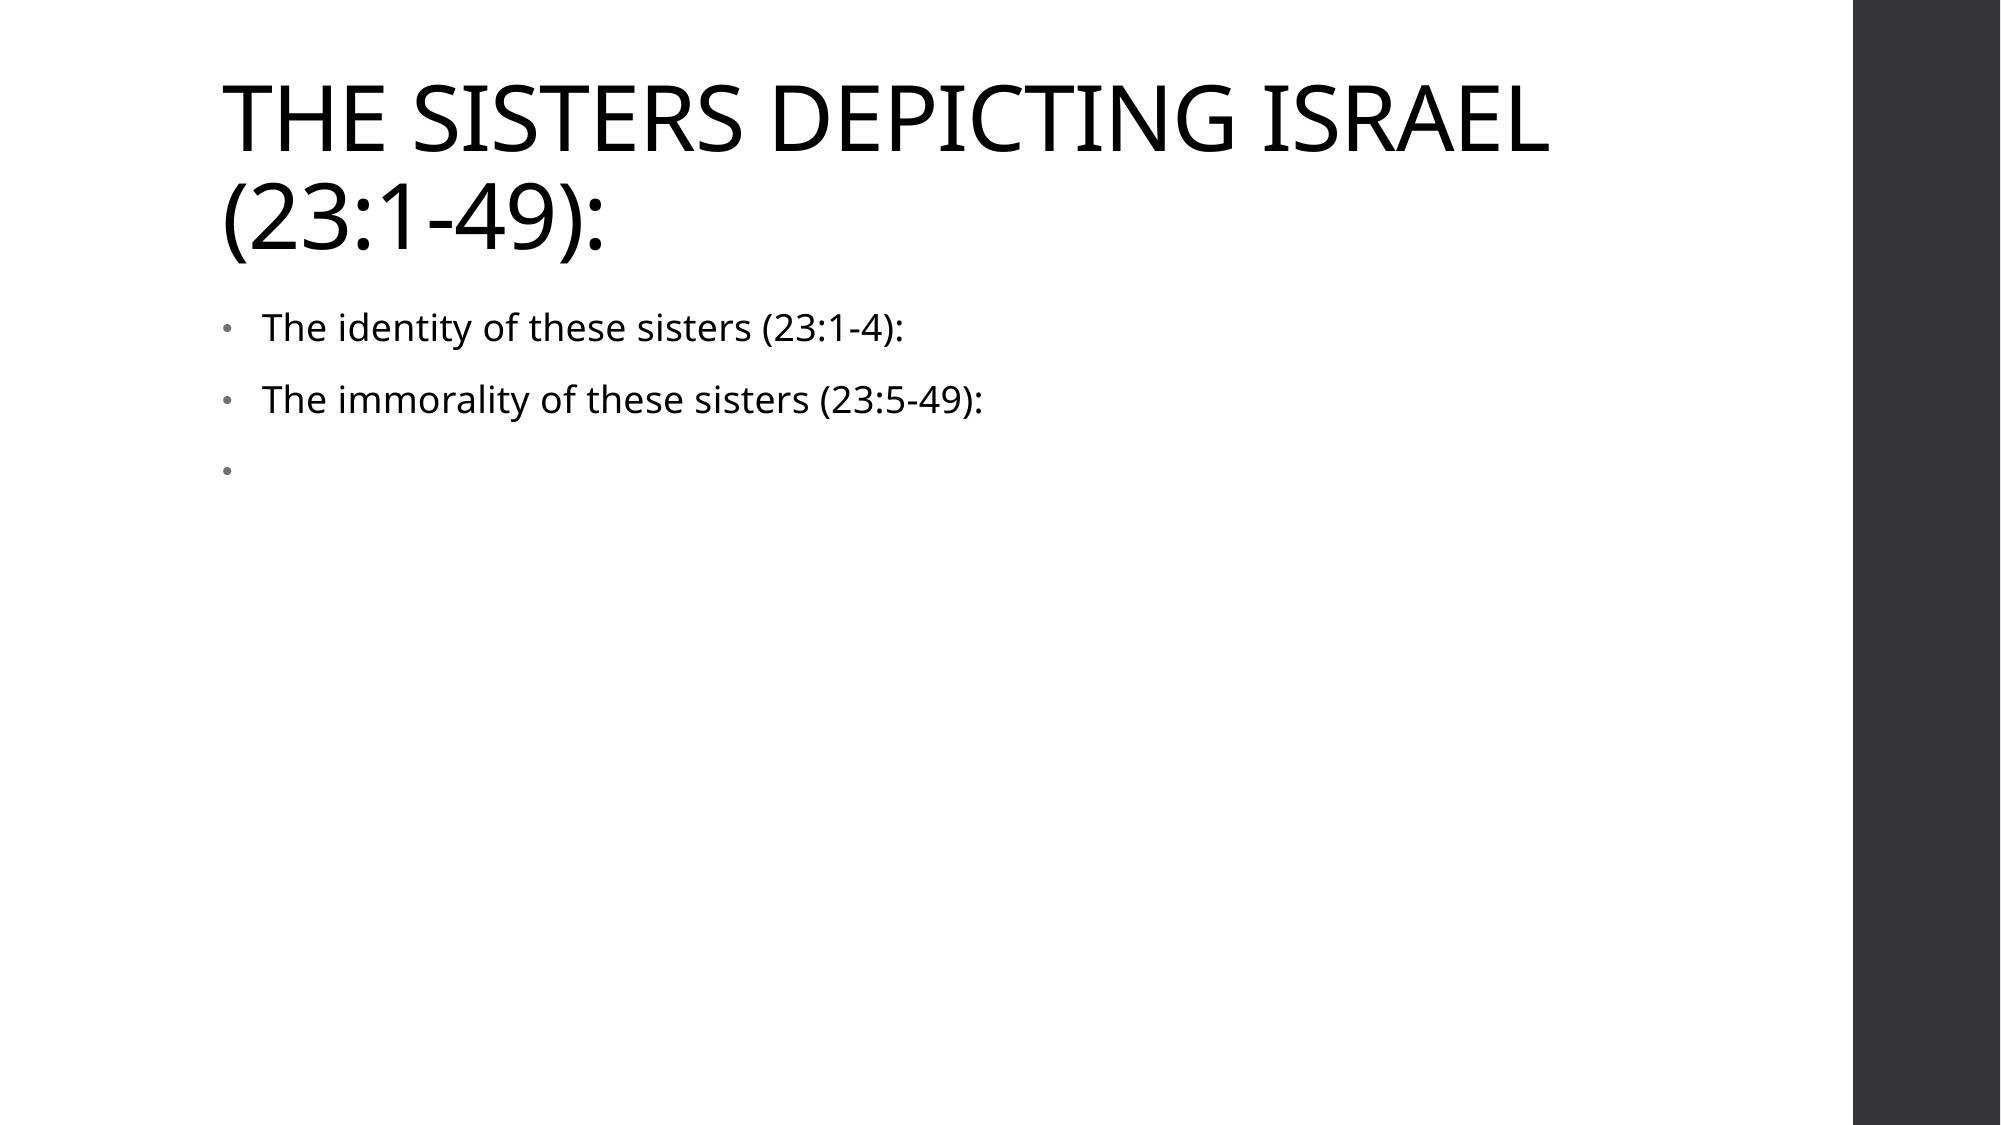

# THE SISTERS DEPICTING ISRAEL (23:1-49):
 The identity of these sisters (23:1-4):
 The immorality of these sisters (23:5-49):